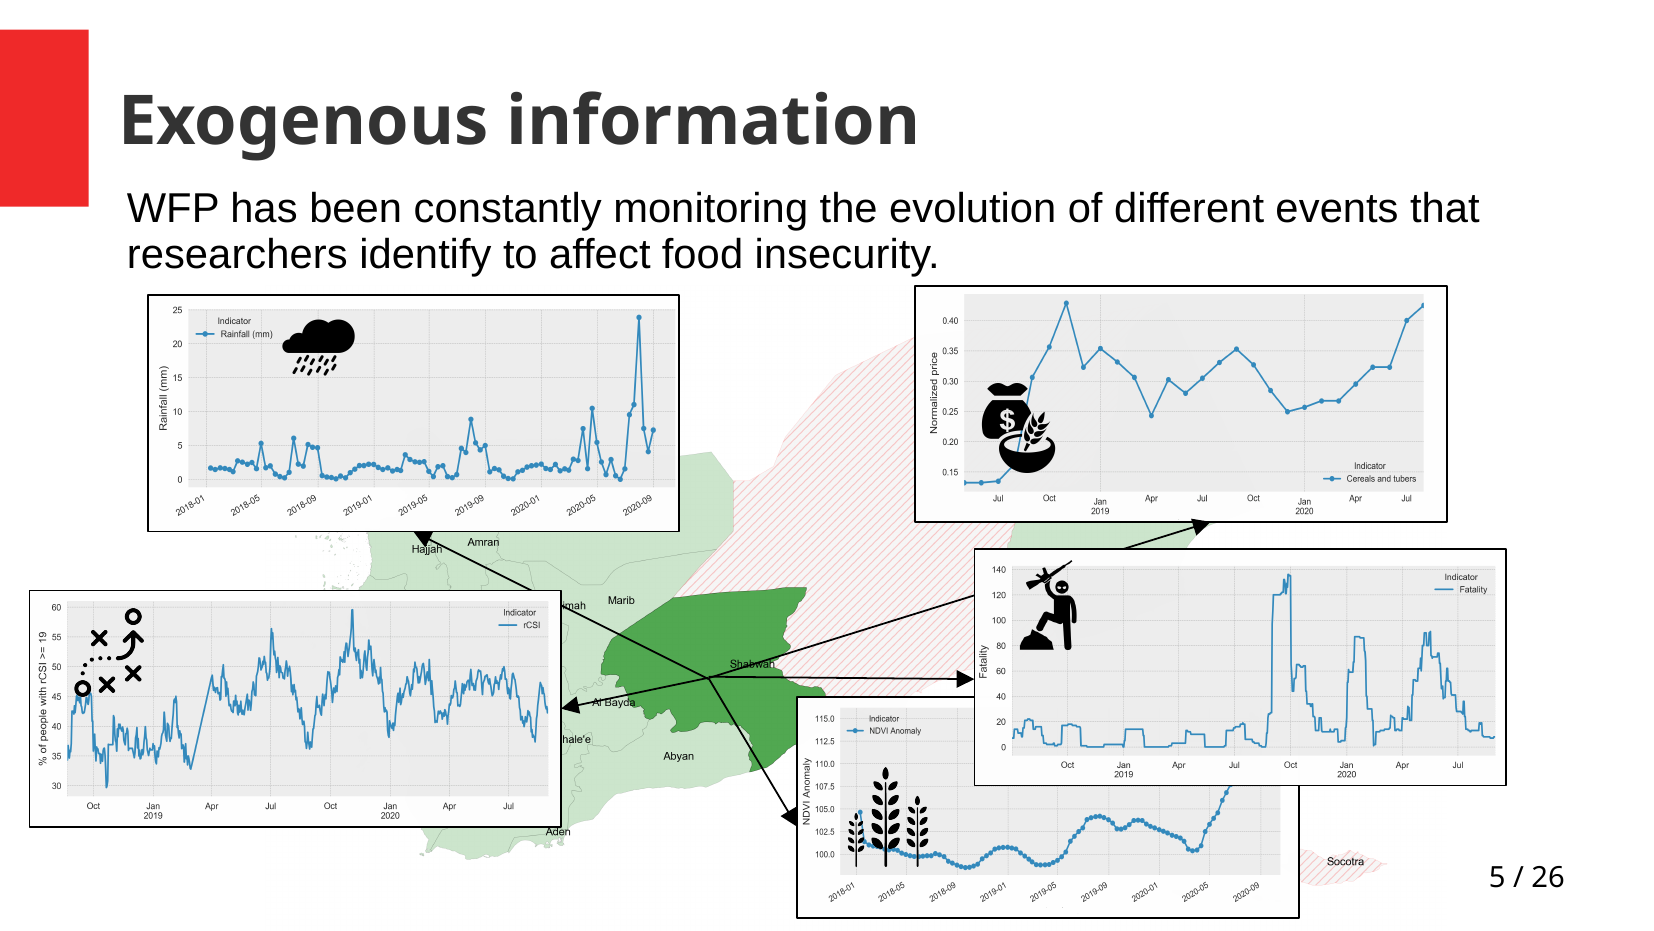

# Exogenous information
WFP has been constantly monitoring the evolution of different events that researchers identify to affect food insecurity.
5